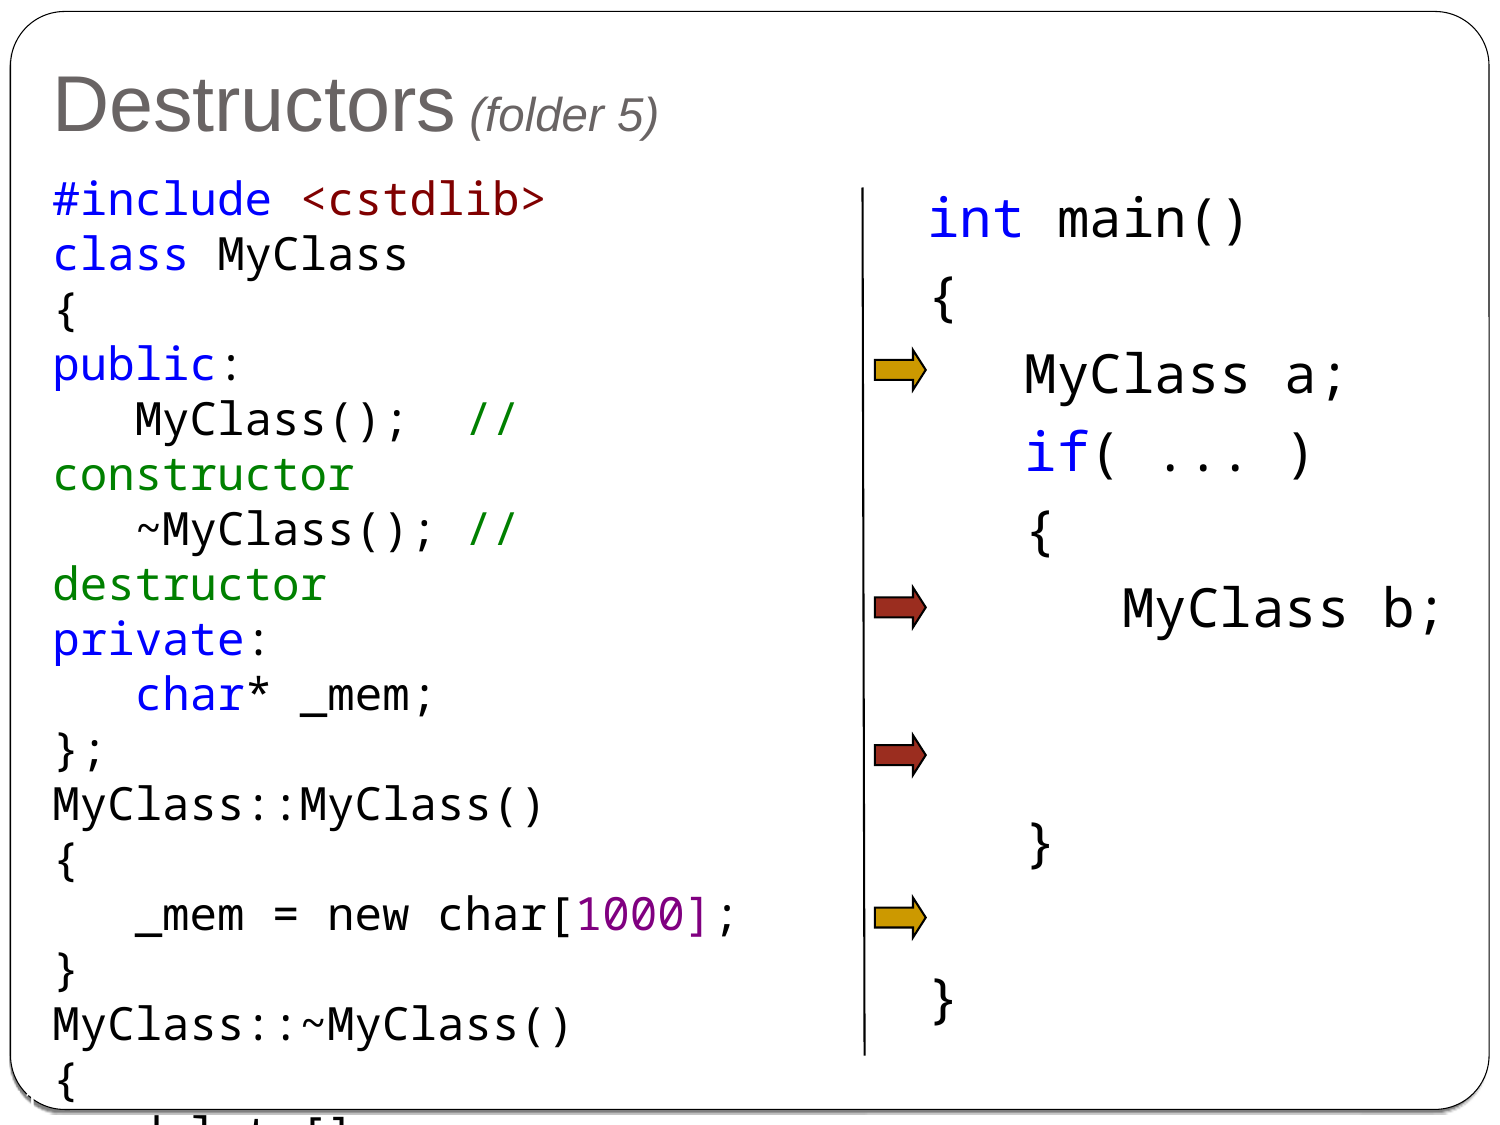

# Destructors (folder 5)
#include <cstdlib>
class MyClass
{
public:
   MyClass(); // constructor
   ~MyClass(); // destructor
private:
   char* _mem;
};
MyClass::MyClass()
{
   _mem = new char[1000];
}
MyClass::~MyClass()
{
 delete[] _mem;
}
int main()
{
   MyClass a;
   if( ... )
   {
      MyClass b;
      
   }
   
}